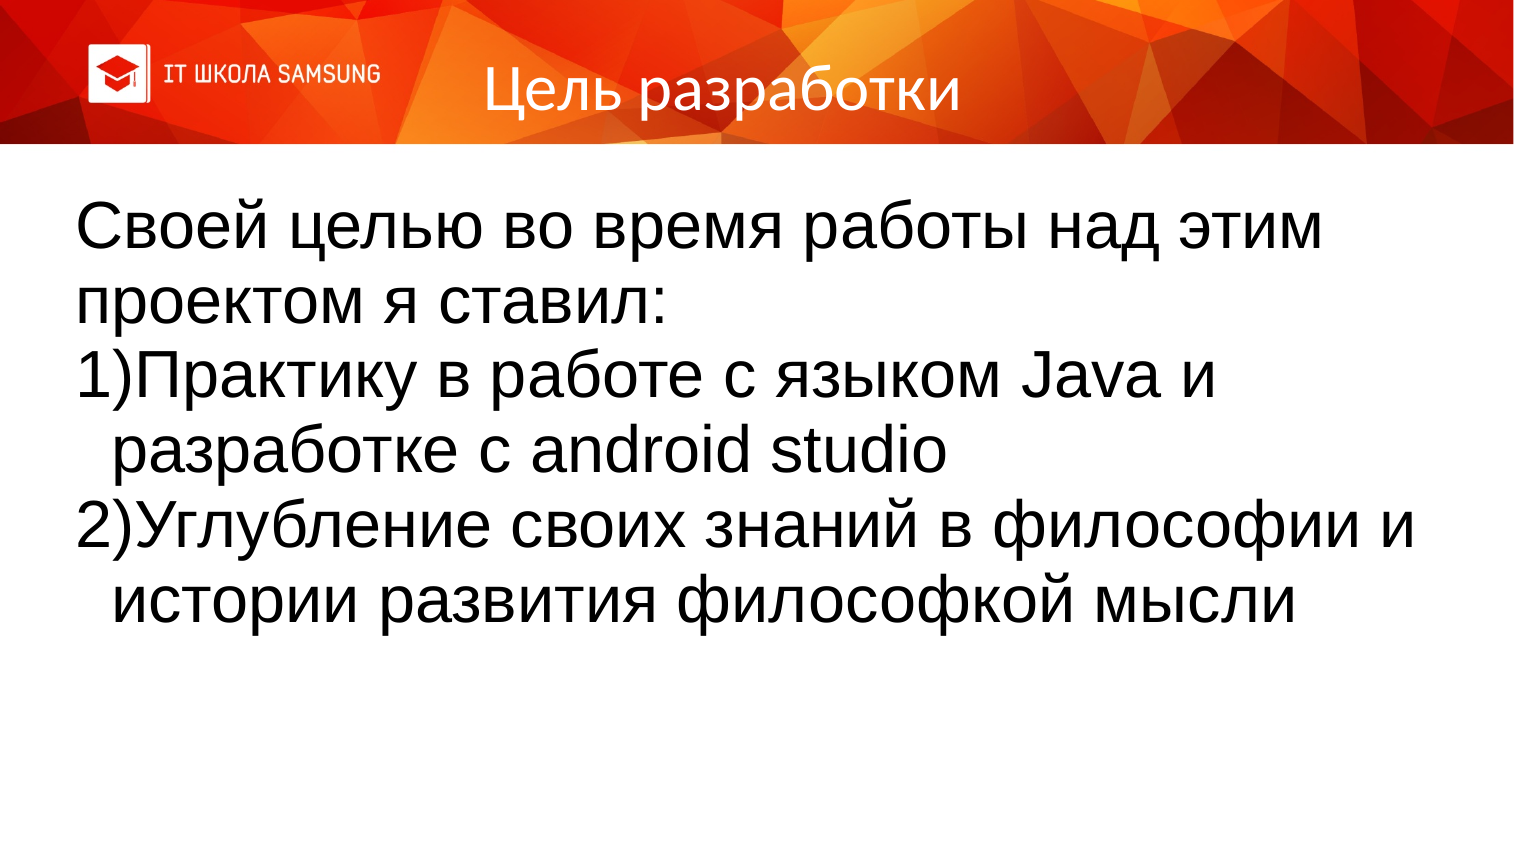

# Цель разработки
Своей целью во время работы над этим проектом я ставил:
Практику в работе с языком Java и разработке с android studio
Углубление своих знаний в философии и истории развития философкой мысли